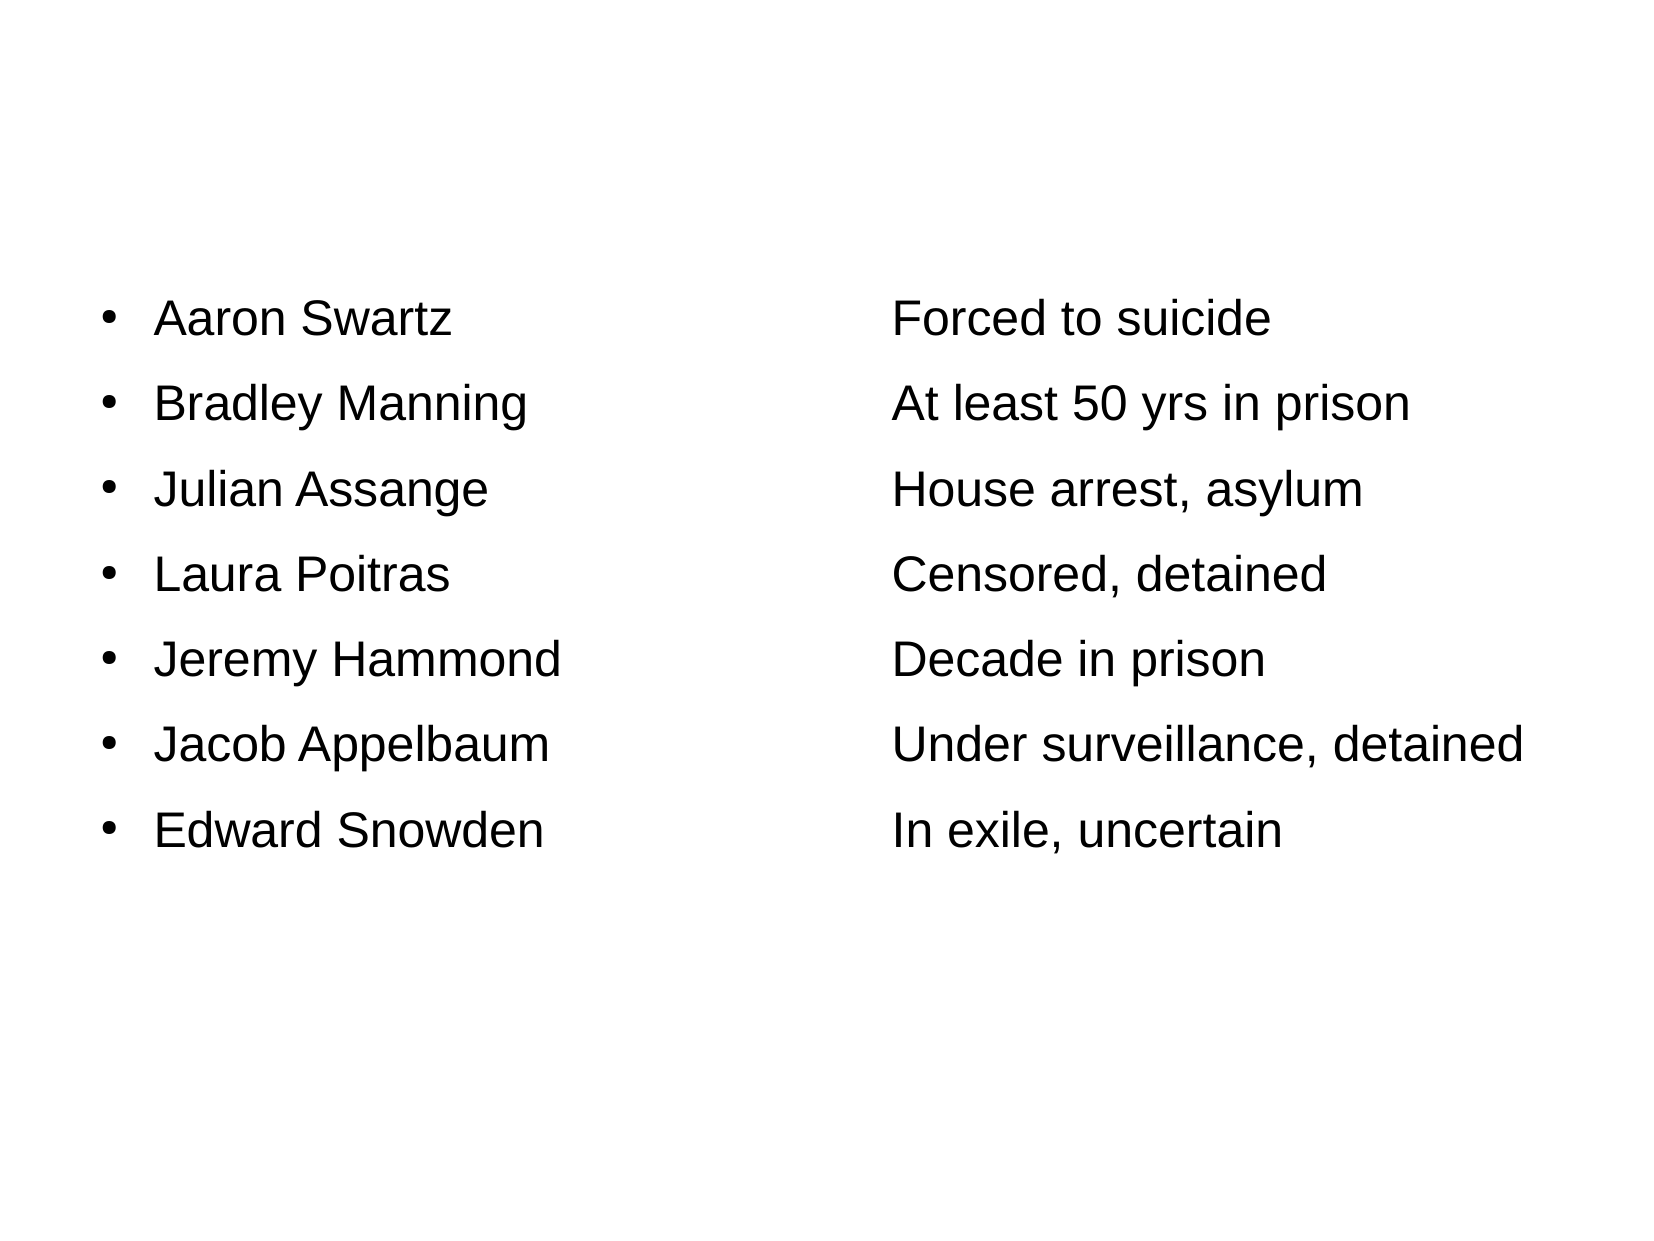

# Aaron Swartz						Forced to suicide
Bradley Manning					At least 50 yrs in prison
Julian Assange						House arrest, asylum
Laura Poitras						Censored, detained
Jeremy Hammond					Decade in prison
Jacob Appelbaum					Under surveillance, detained
Edward Snowden					In exile, uncertain